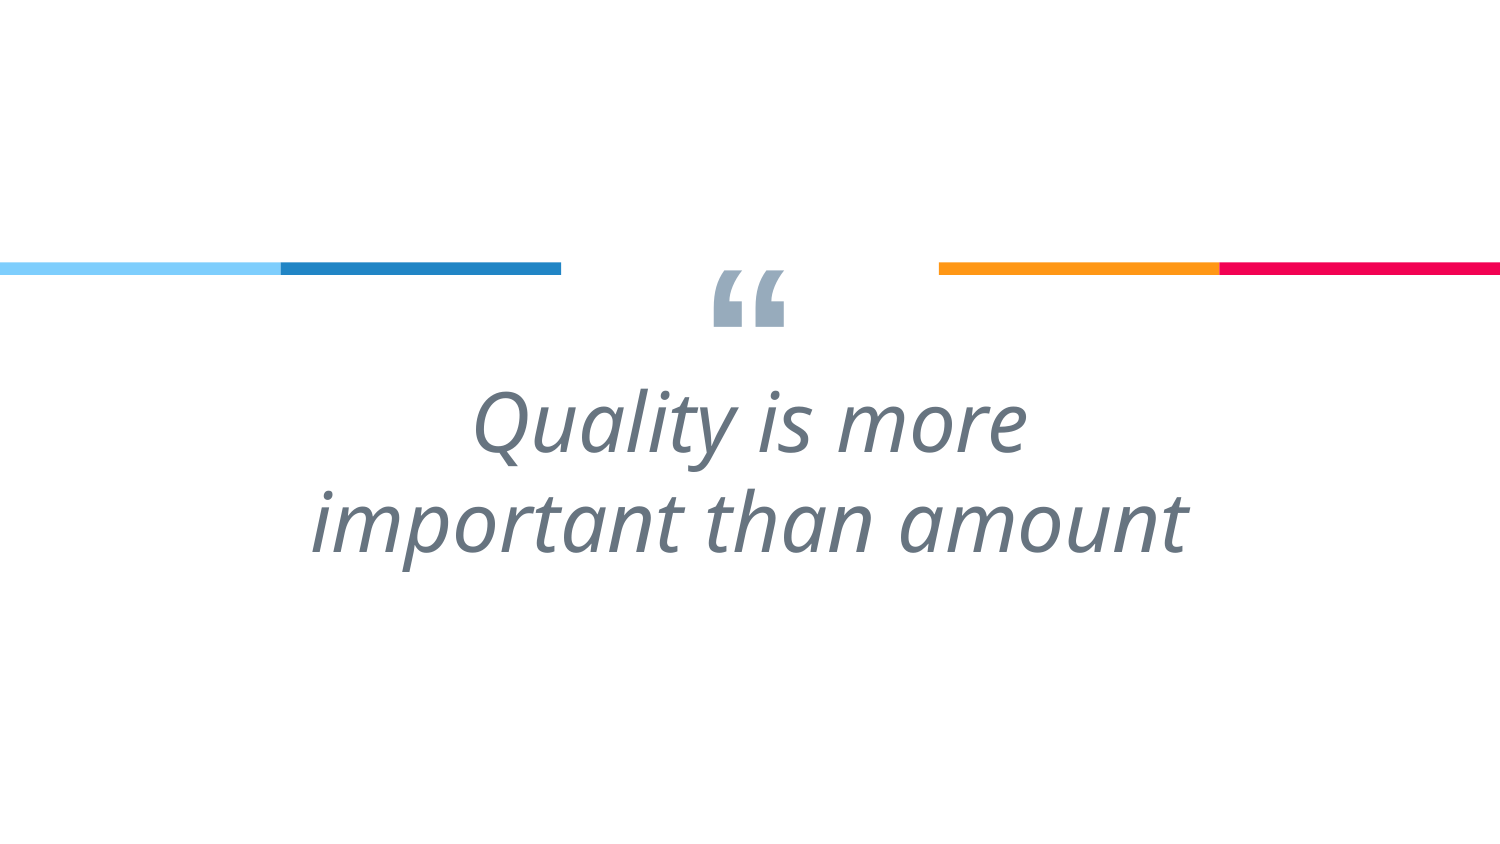

# Quality is more important than amount